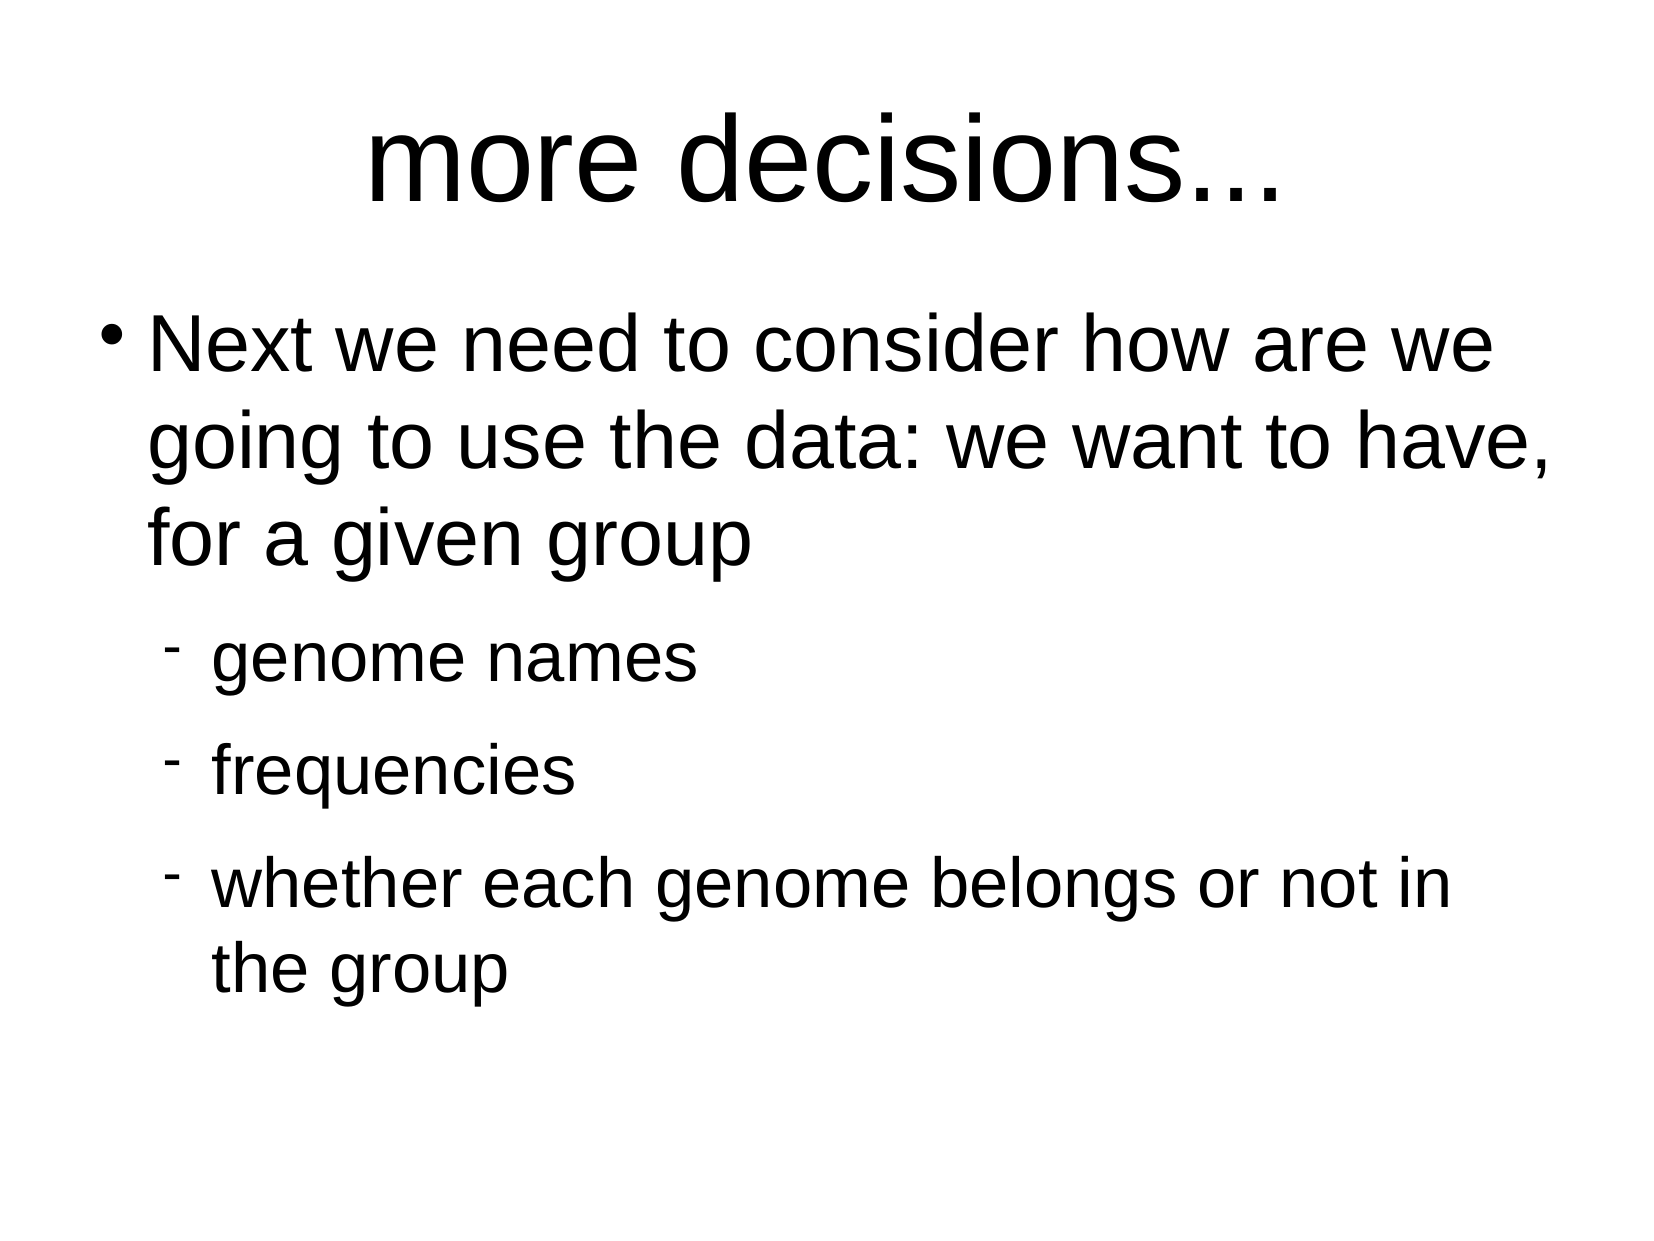

more decisions...
Next we need to consider how are we going to use the data: we want to have, for a given group
genome names
frequencies
whether each genome belongs or not in the group